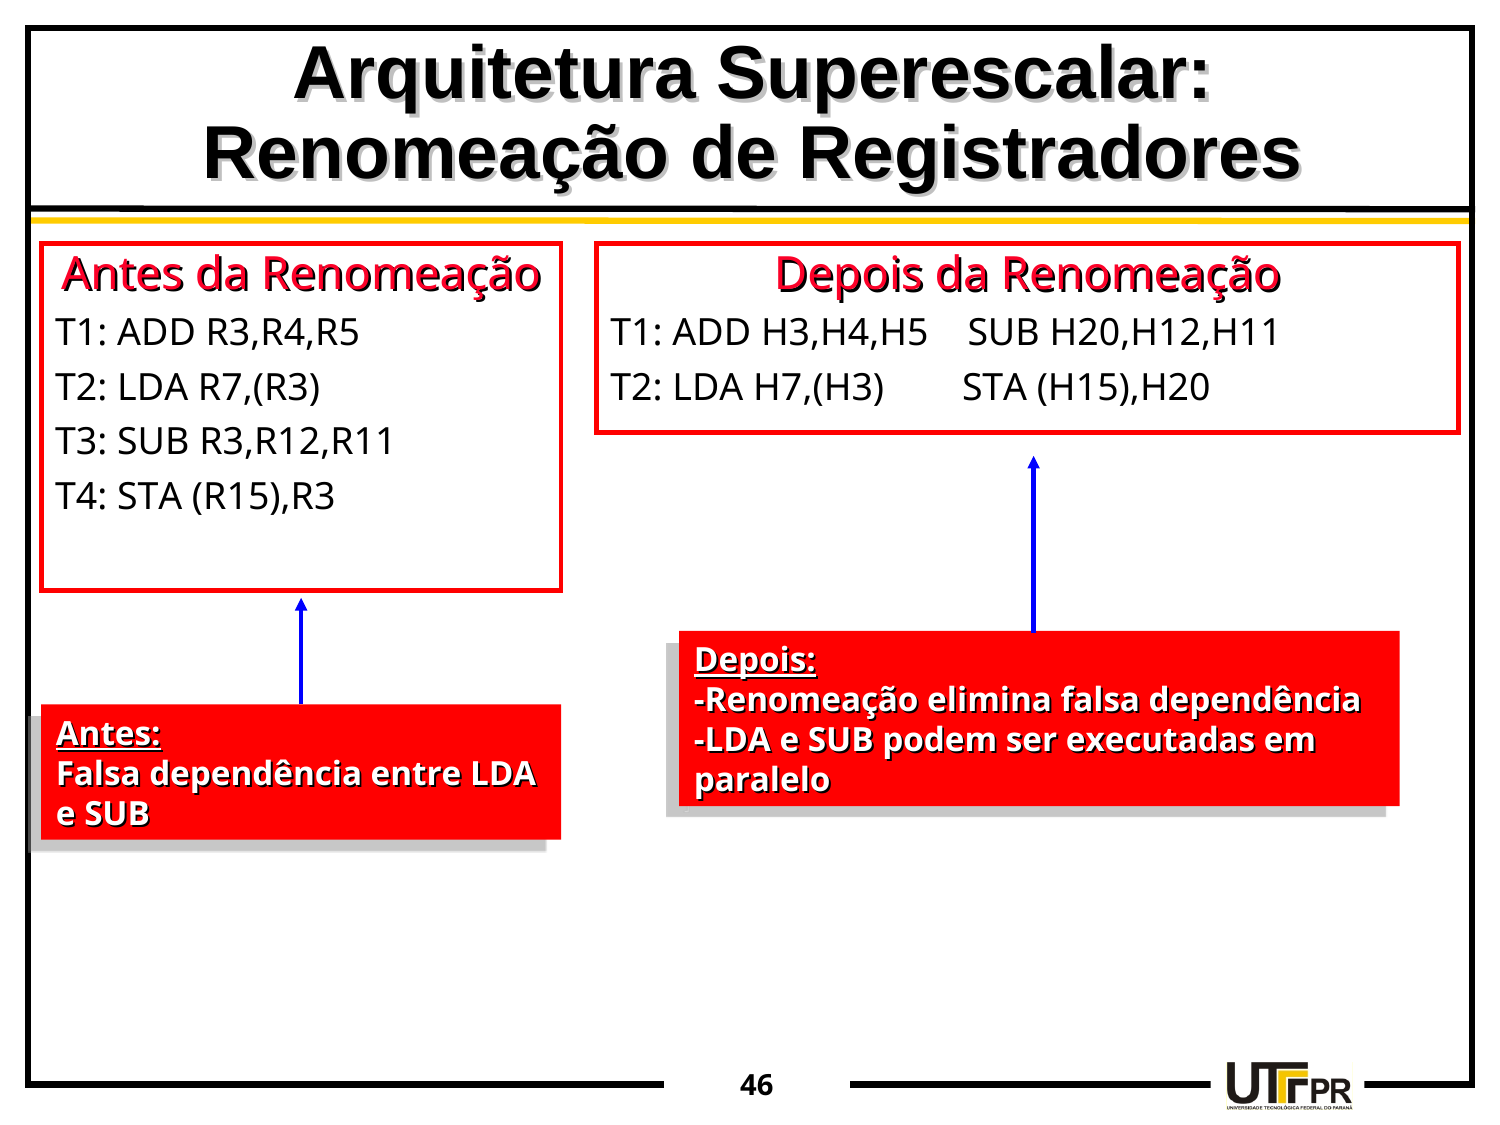

# Arquitetura Superescalar: Renomeação de Registradores
Antes da Renomeação
T1: ADD R3,R4,R5
T2: LDA R7,(R3)
T3: SUB R3,R12,R11
T4: STA (R15),R3
Depois da Renomeação
T1: ADD H3,H4,H5 SUB H20,H12,H11
T2: LDA H7,(H3) STA (H15),H20
Depois:
-Renomeação elimina falsa dependência
-LDA e SUB podem ser executadas em paralelo
Antes:
Falsa dependência entre LDA e SUB